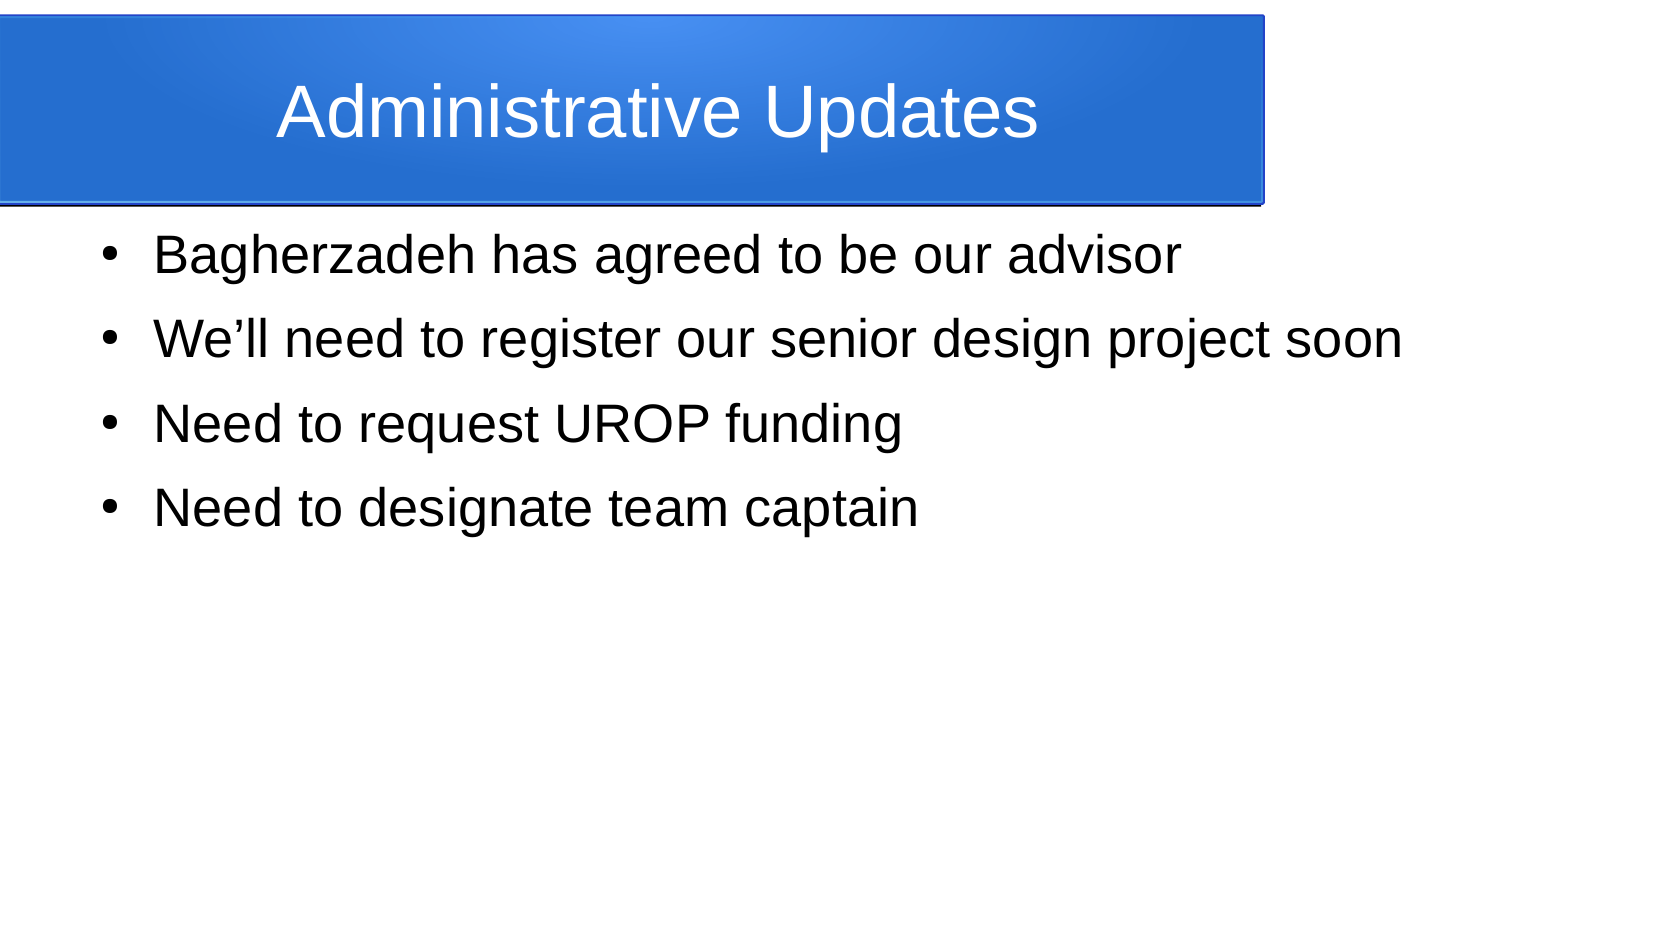

# Administrative Updates
Bagherzadeh has agreed to be our advisor
We’ll need to register our senior design project soon
Need to request UROP funding
Need to designate team captain